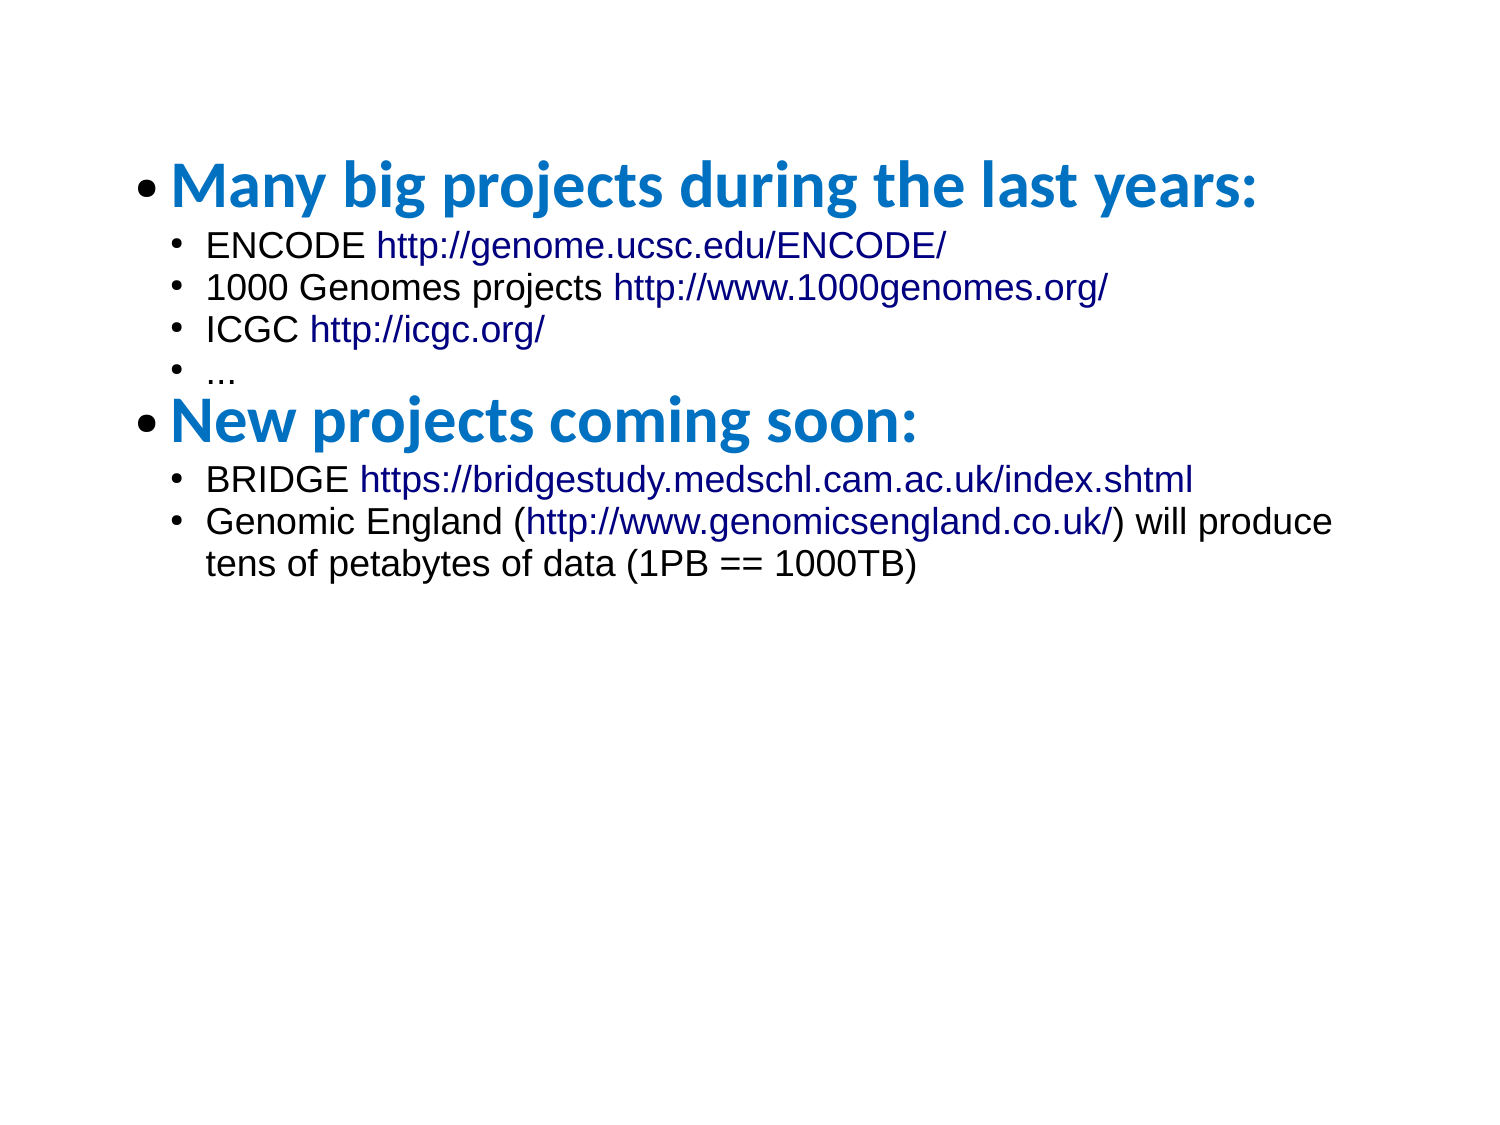

Many big projects during the last years:
ENCODE http://genome.ucsc.edu/ENCODE/
1000 Genomes projects http://www.1000genomes.org/
ICGC http://icgc.org/
...
New projects coming soon:
BRIDGE https://bridgestudy.medschl.cam.ac.uk/index.shtml
Genomic England (http://www.genomicsengland.co.uk/) will produce tens of petabytes of data (1PB == 1000TB)